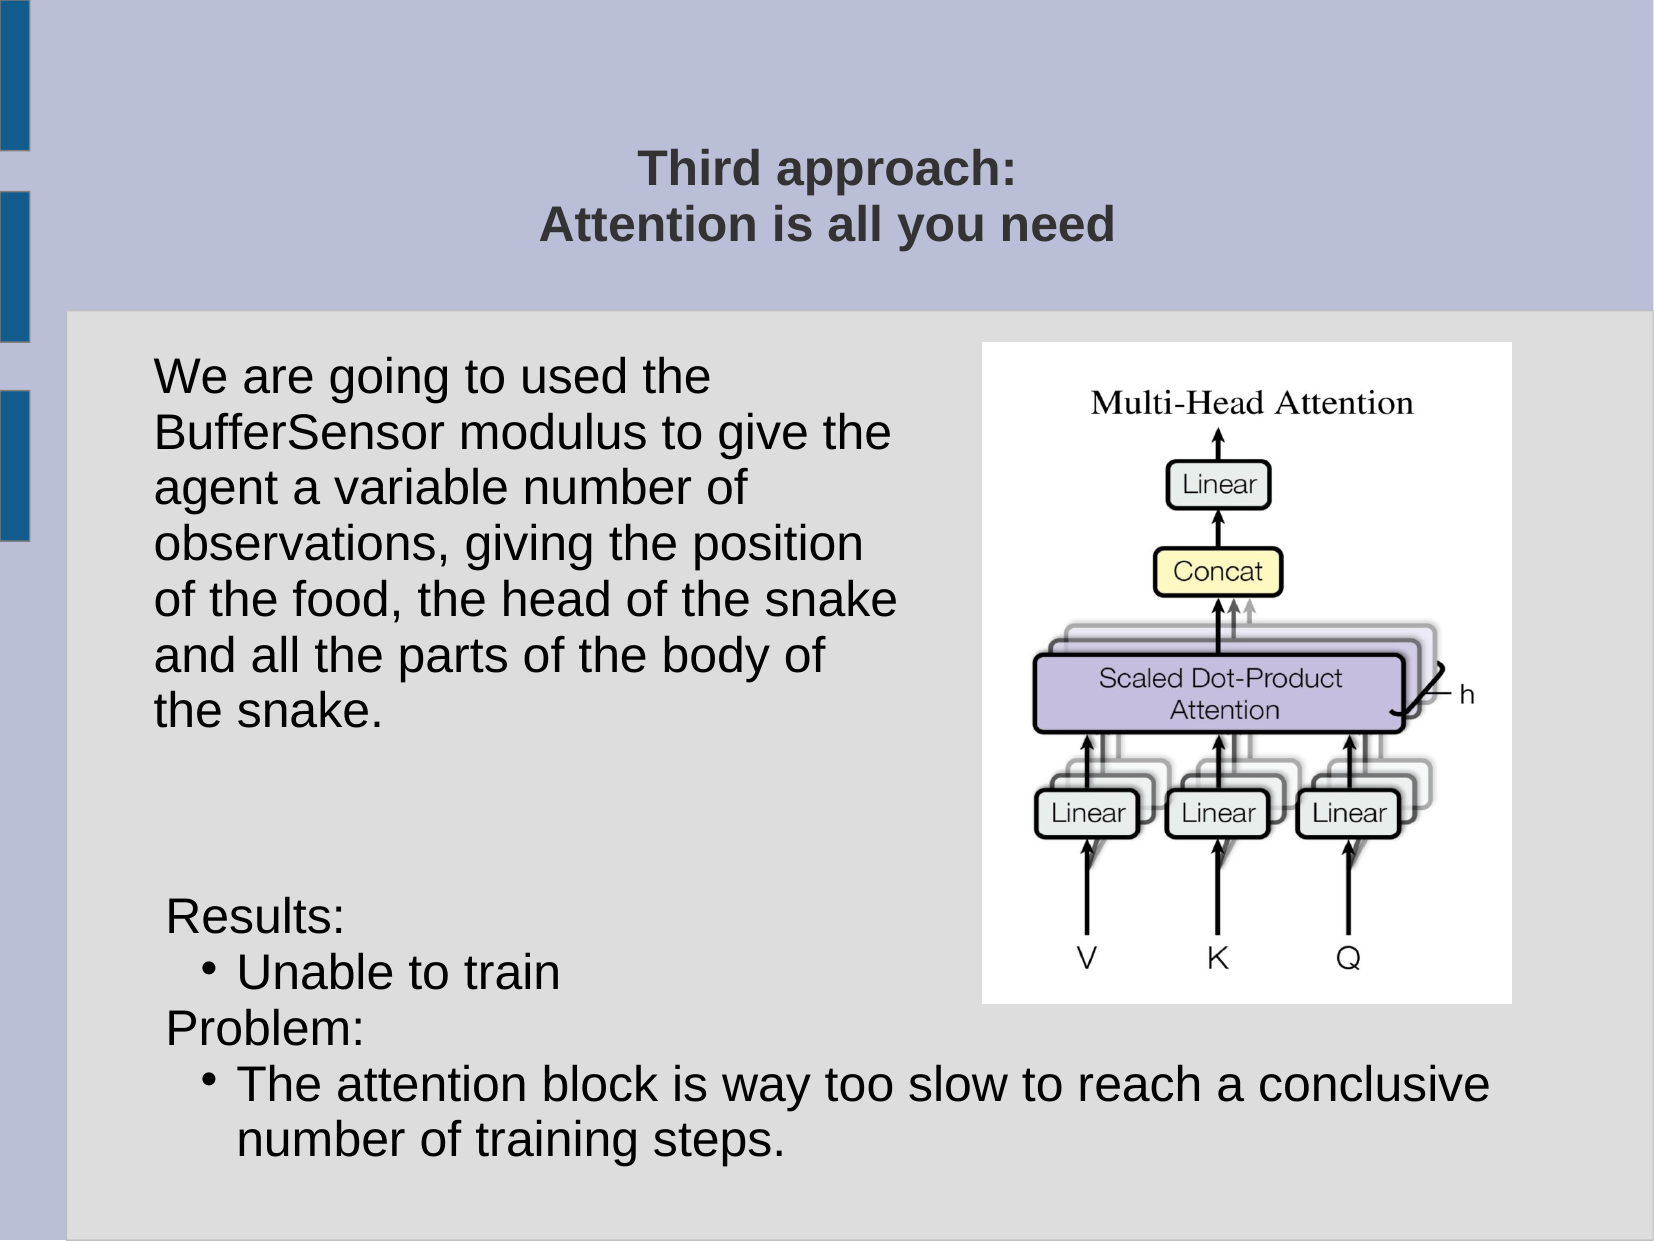

# Third approach: Attention is all you need
We are going to used the BufferSensor modulus to give the agent a variable number of observations, giving the position of the food, the head of the snake and all the parts of the body of the snake.
Results:
Unable to train
Problem:
The attention block is way too slow to reach a conclusive number of training steps.